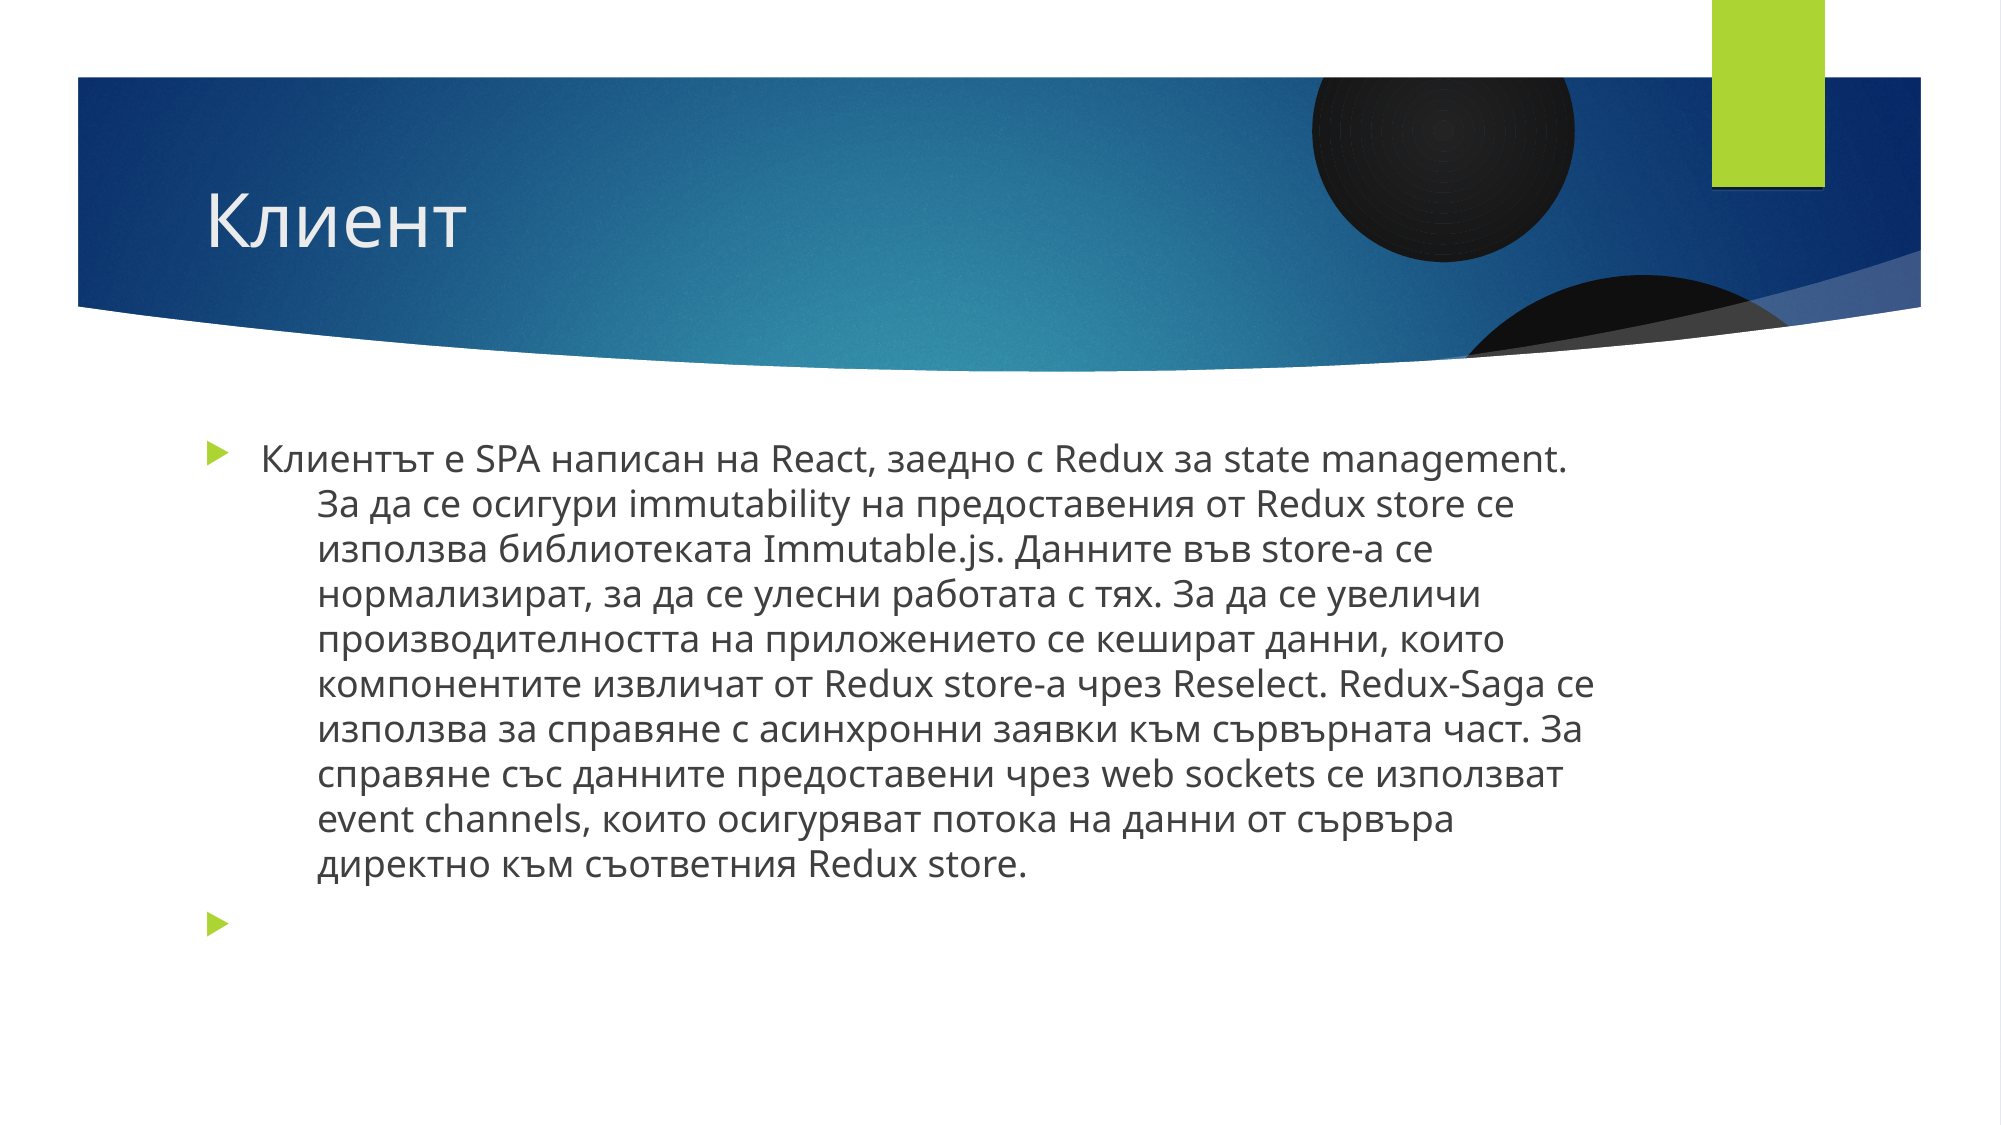

# Клиент
Клиентът е SPA написан на React, заедно с Redux за state management. За да се осигури immutability на предоставения от Redux store се използва библиотеката Immutable.js. Данните във store-a се нормализират, за да се улесни работата с тях. За да се увеличи производителността на приложението се кешират данни, които компонентите извличат от Redux store-a чрез Reselect. Redux-Saga се използва за справяне с асинхронни заявки към сървърната част. За справяне със данните предоставени чрез web sockets се използват event channels, които осигуряват потока на данни от сървъра директно към съответния Redux store.